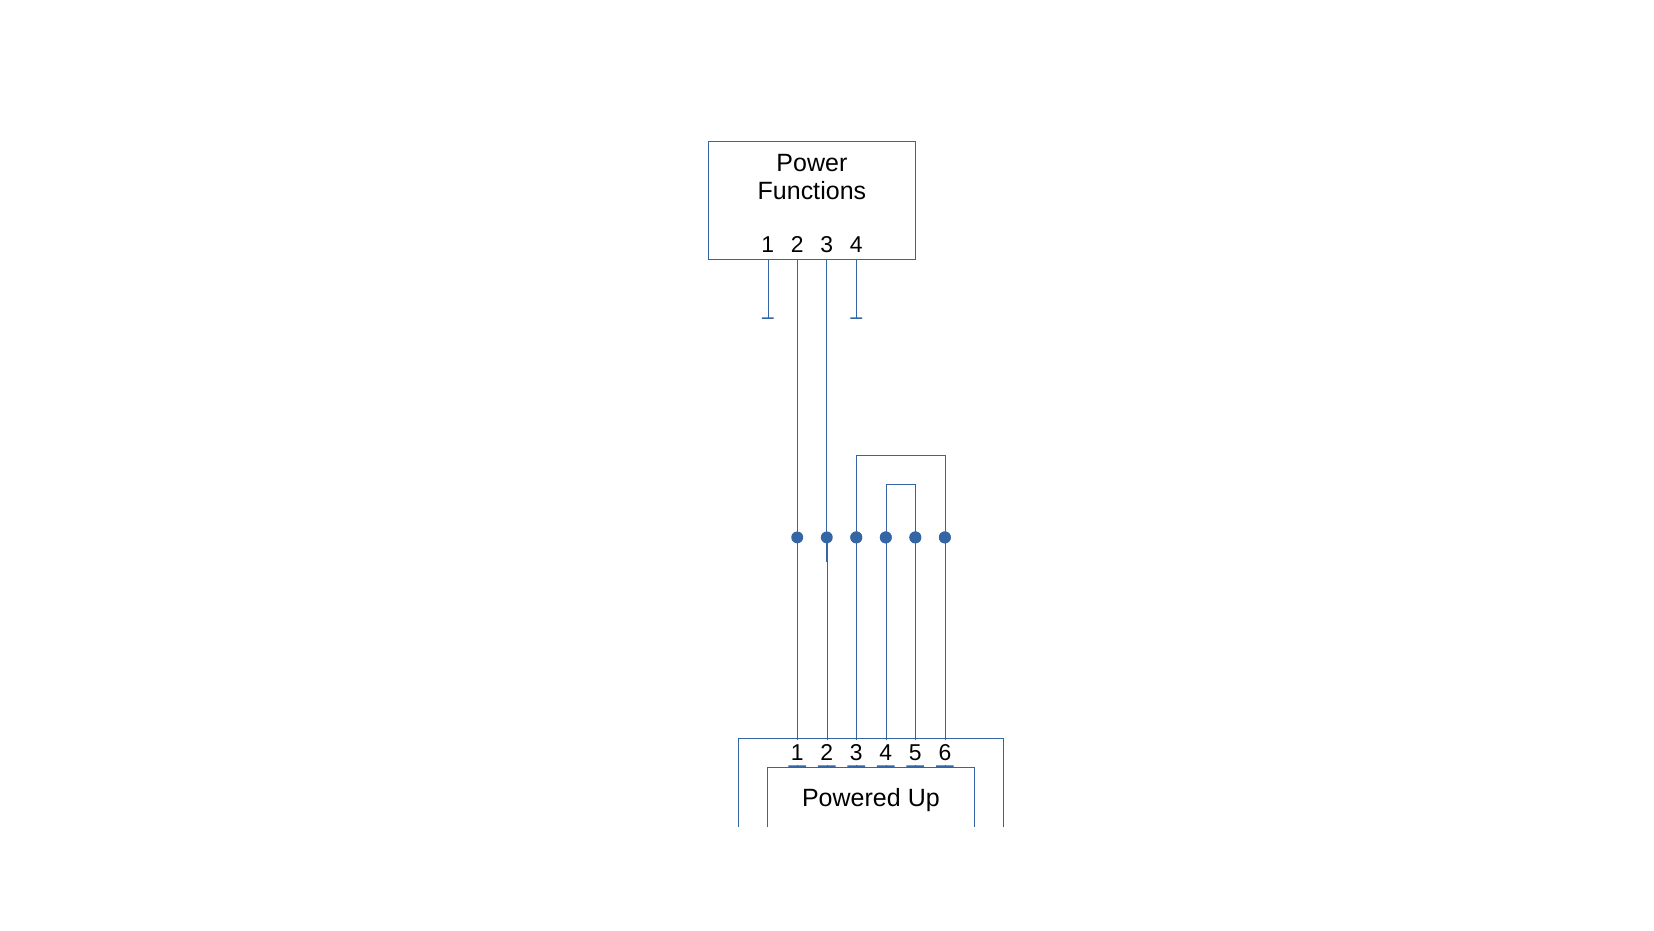

Power Functions
1
2
3
4
1
2
3
4
5
6
Powered Up